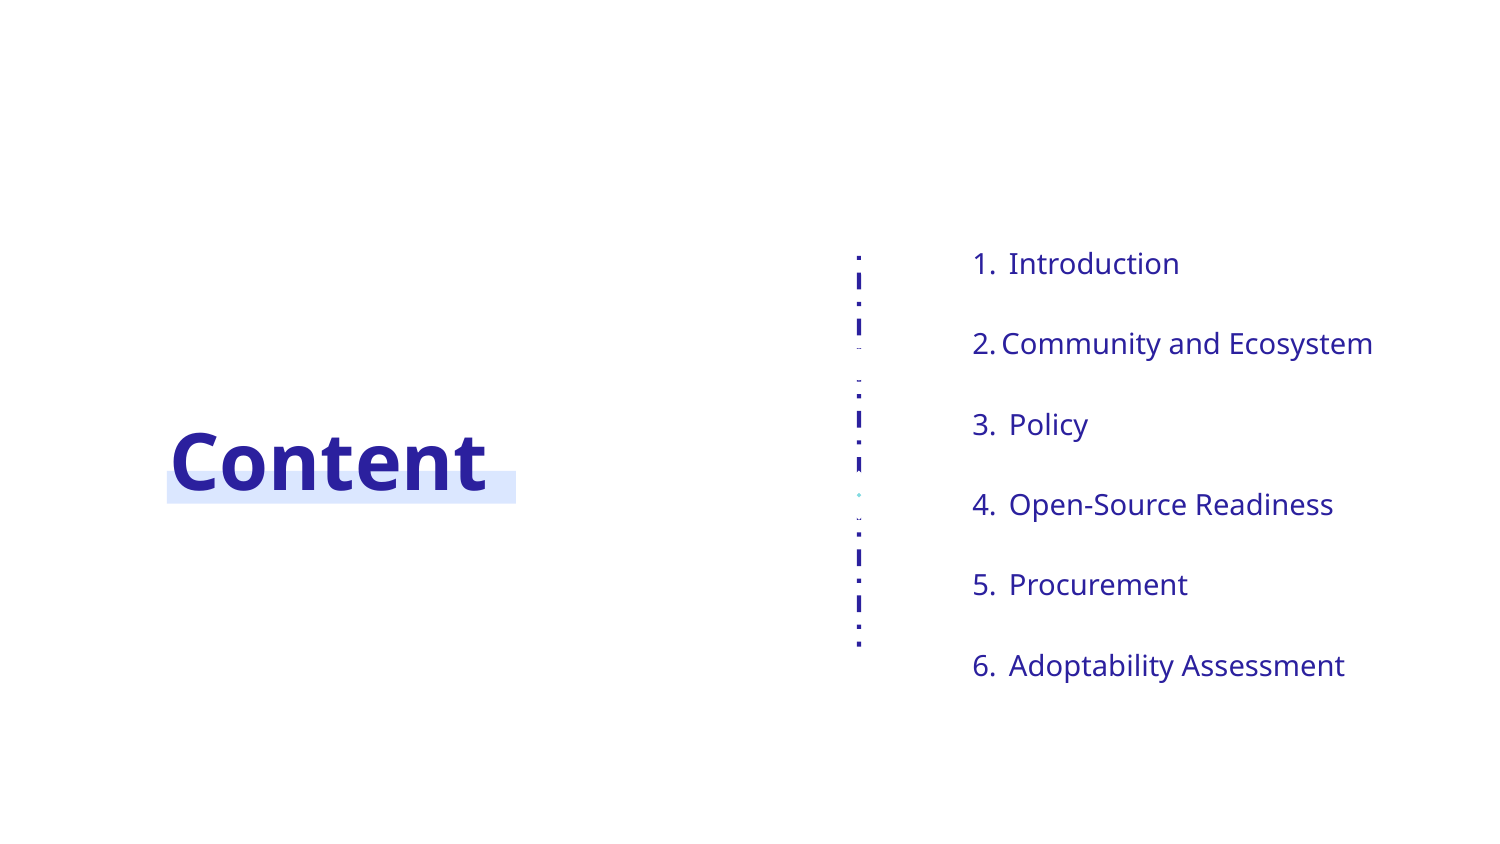

Introduction
Community and Ecosystem
 Policy
 Open-Source Readiness
 Procurement
 Adoptability Assessment
Content